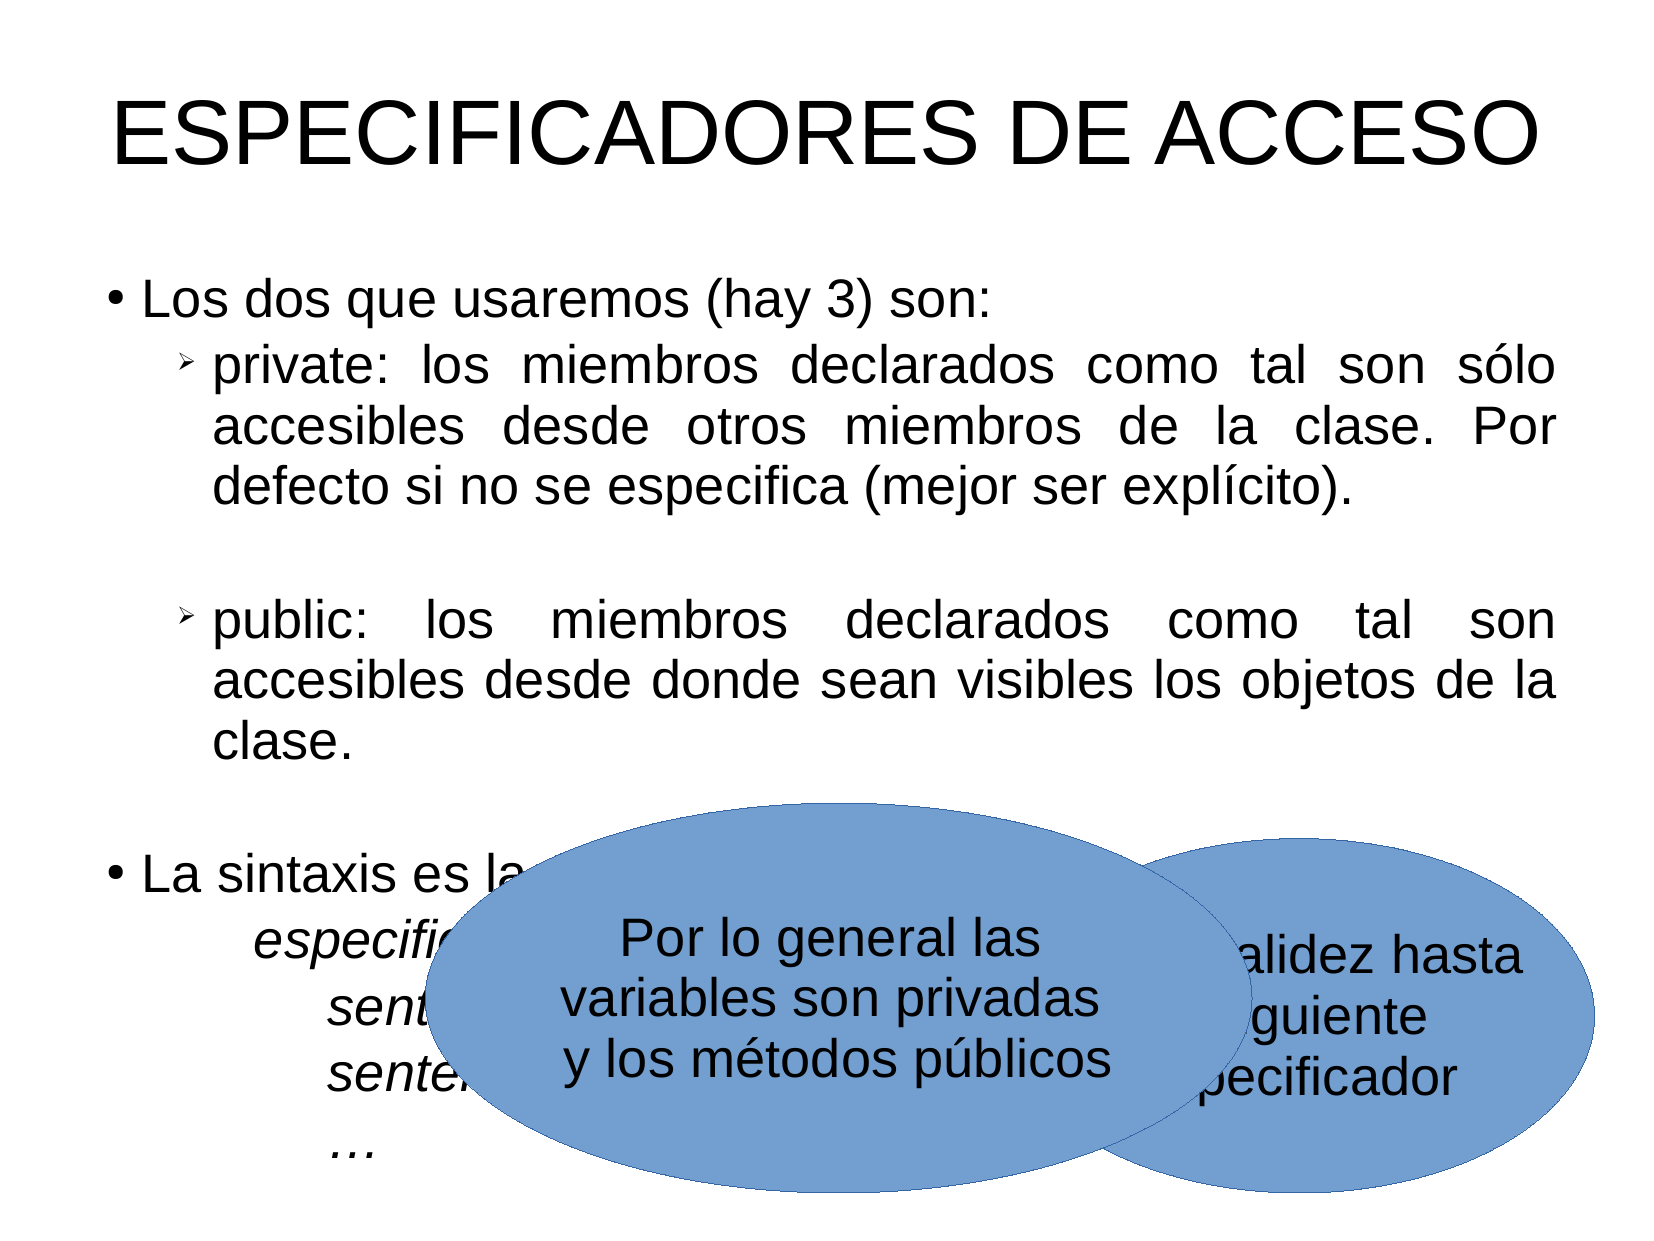

# ESPECIFICADORES DE ACCESO
Los dos que usaremos (hay 3) son:
private: los miembros declarados como tal son sólo accesibles desde otros miembros de la clase. Por defecto si no se especifica (mejor ser explícito).
public: los miembros declarados como tal son accesibles desde donde sean visibles los objetos de la clase.
La sintaxis es la siguiente:
		especificador:
			sentencia1;
			sentencia2;
			…
Por lo general las
variables son privadas
y los métodos públicos
Tiene validez hasta
el siguiente
especificador